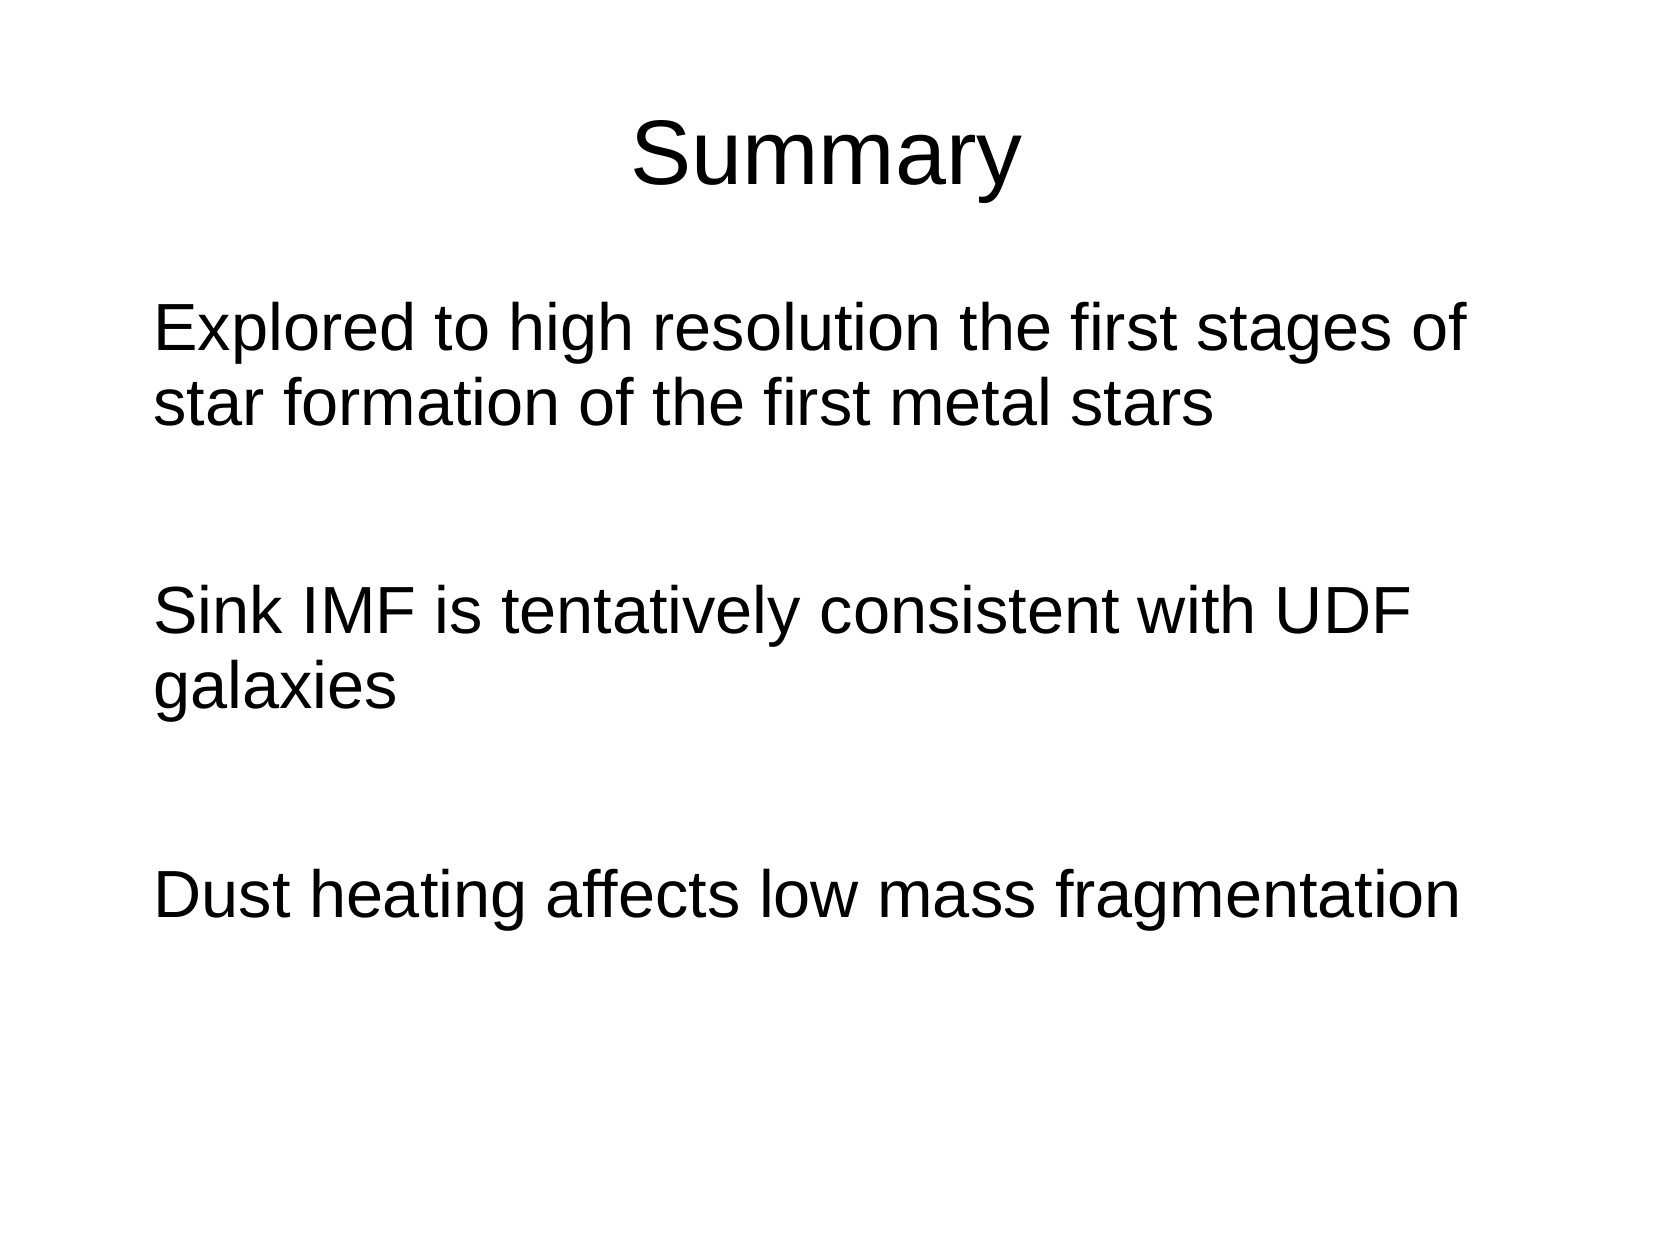

# Summary
Explored to high resolution the first stages of star formation of the first metal stars
Sink IMF is tentatively consistent with UDF galaxies
Dust heating affects low mass fragmentation